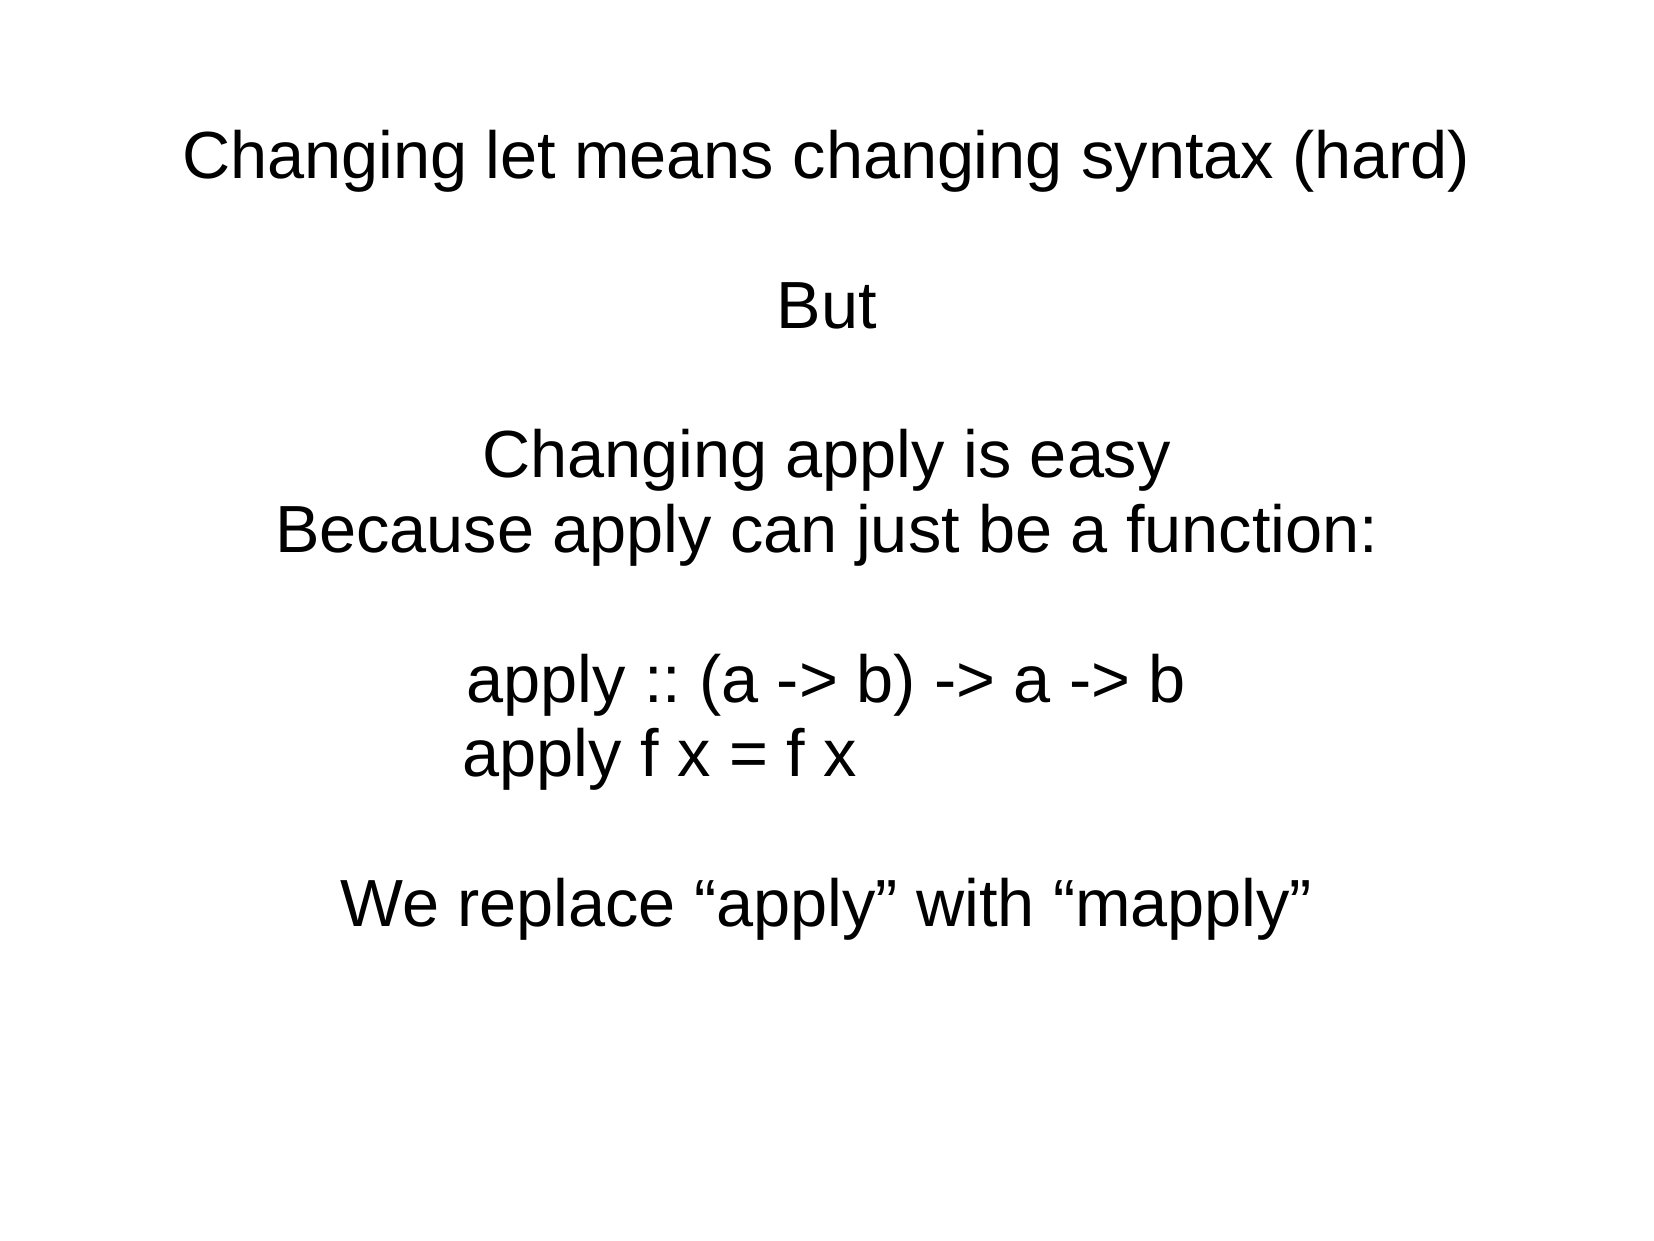

# Changing let means changing syntax (hard)
But
Changing apply is easy
Because apply can just be a function:
apply :: (a -> b) -> a -> b
apply f x = f x
We replace “apply” with “mapply”